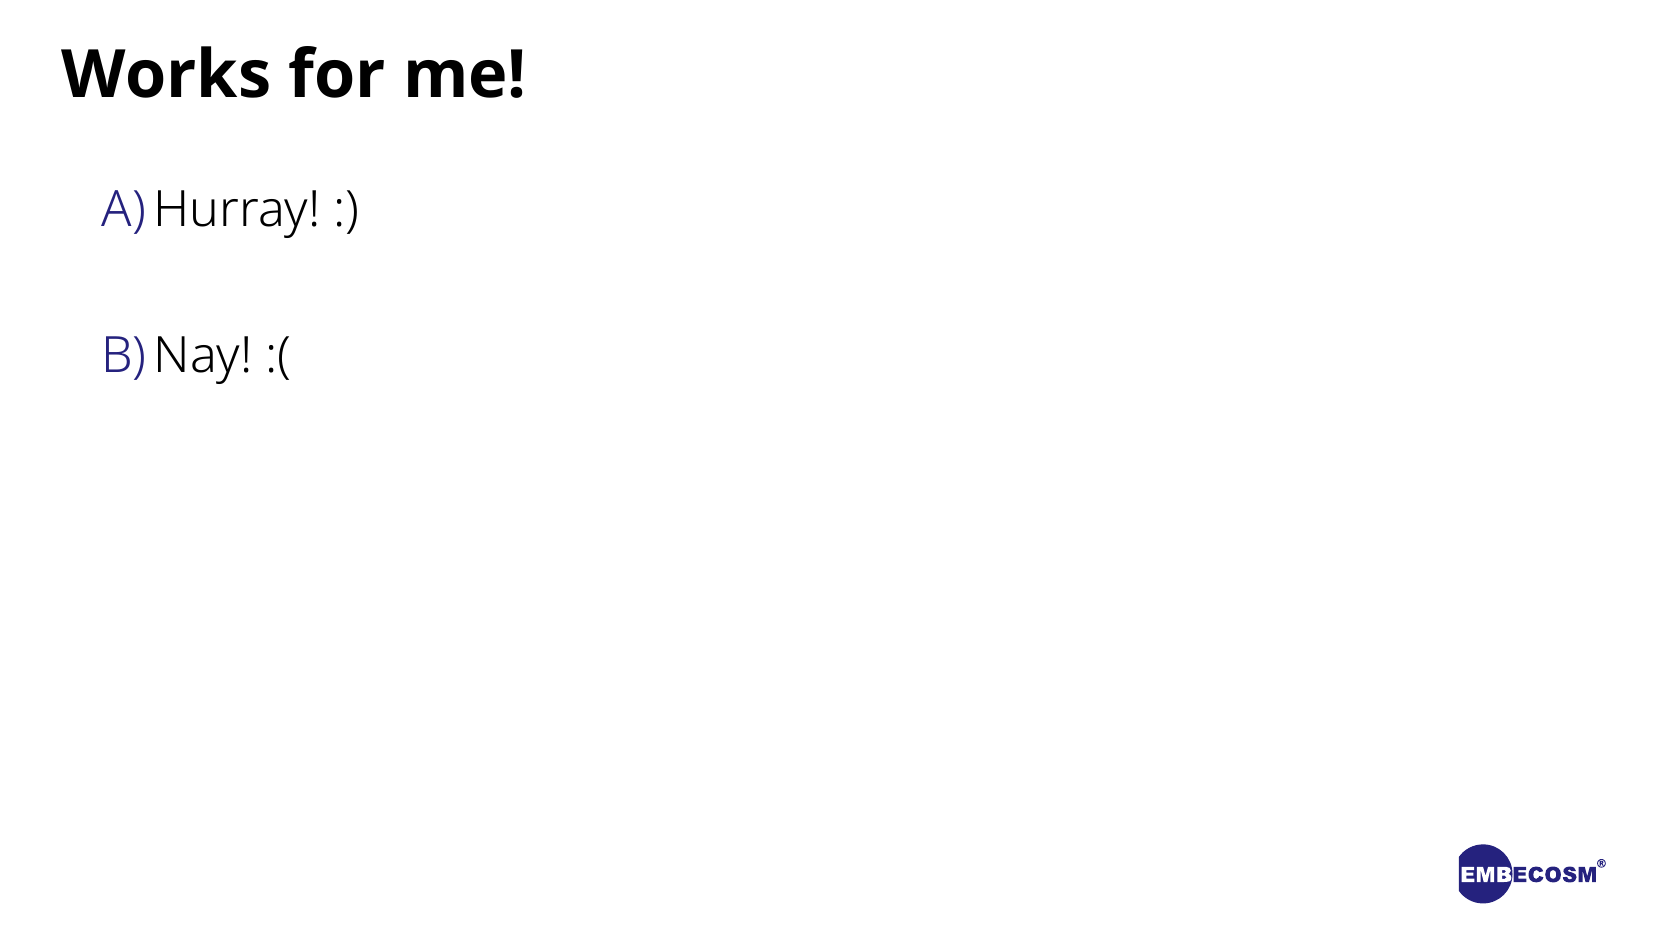

# Works for me!
Hurray! :)
Nay! :(